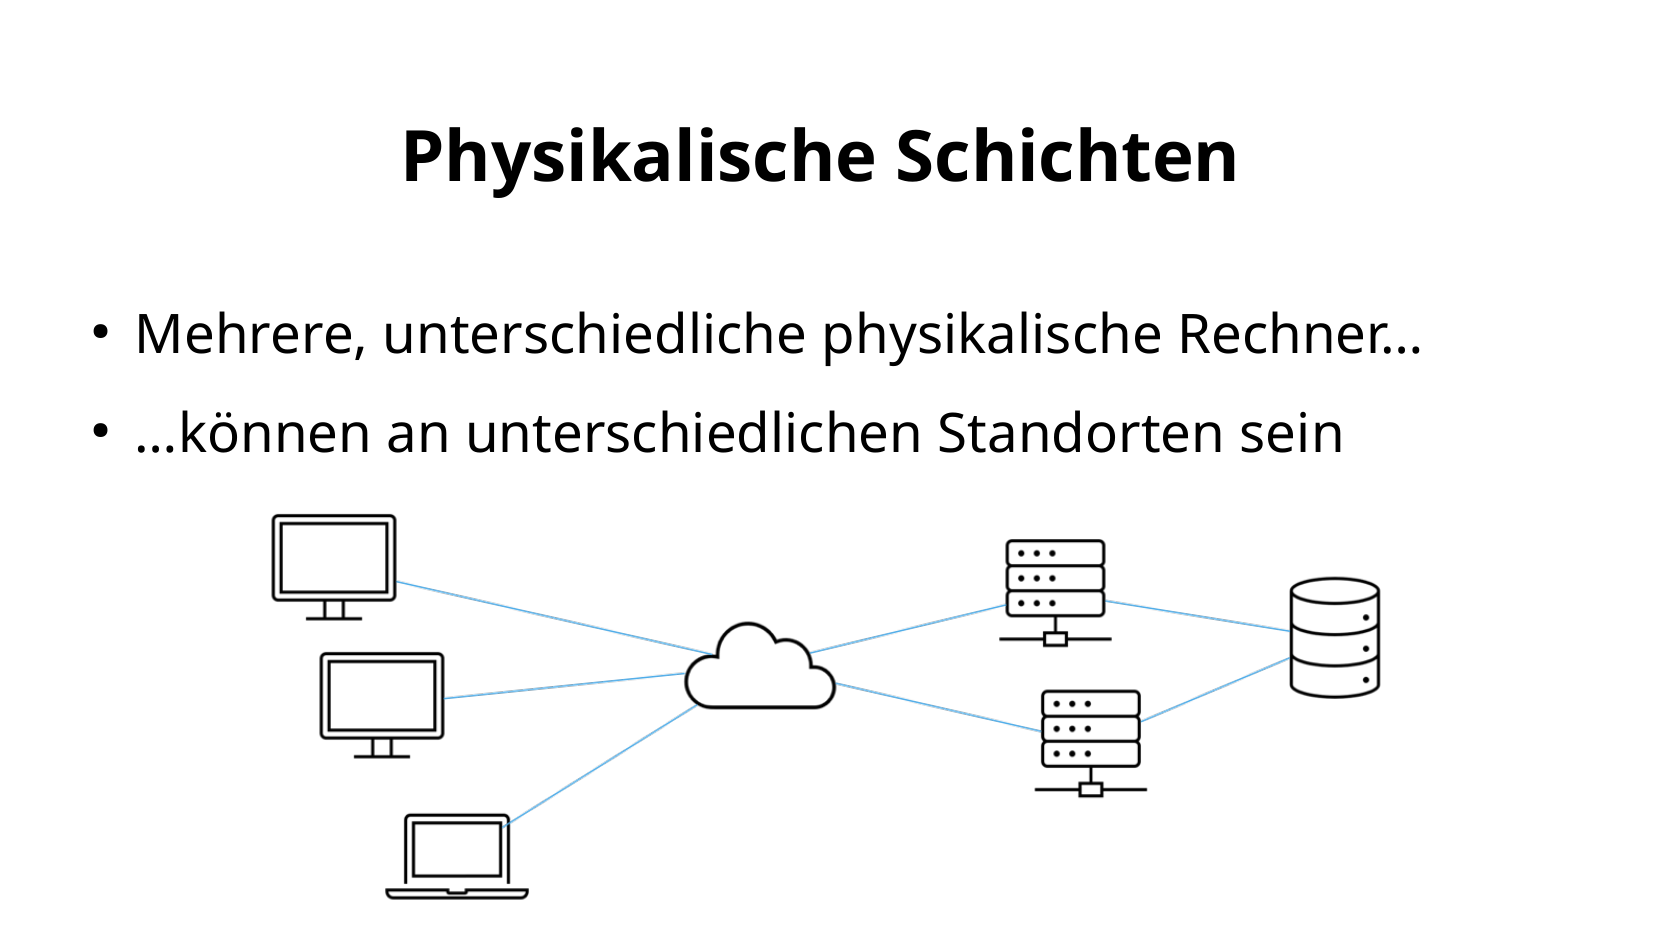

# Physikalische Schichten
Mehrere, unterschiedliche physikalische Rechner…
…können an unterschiedlichen Standorten sein